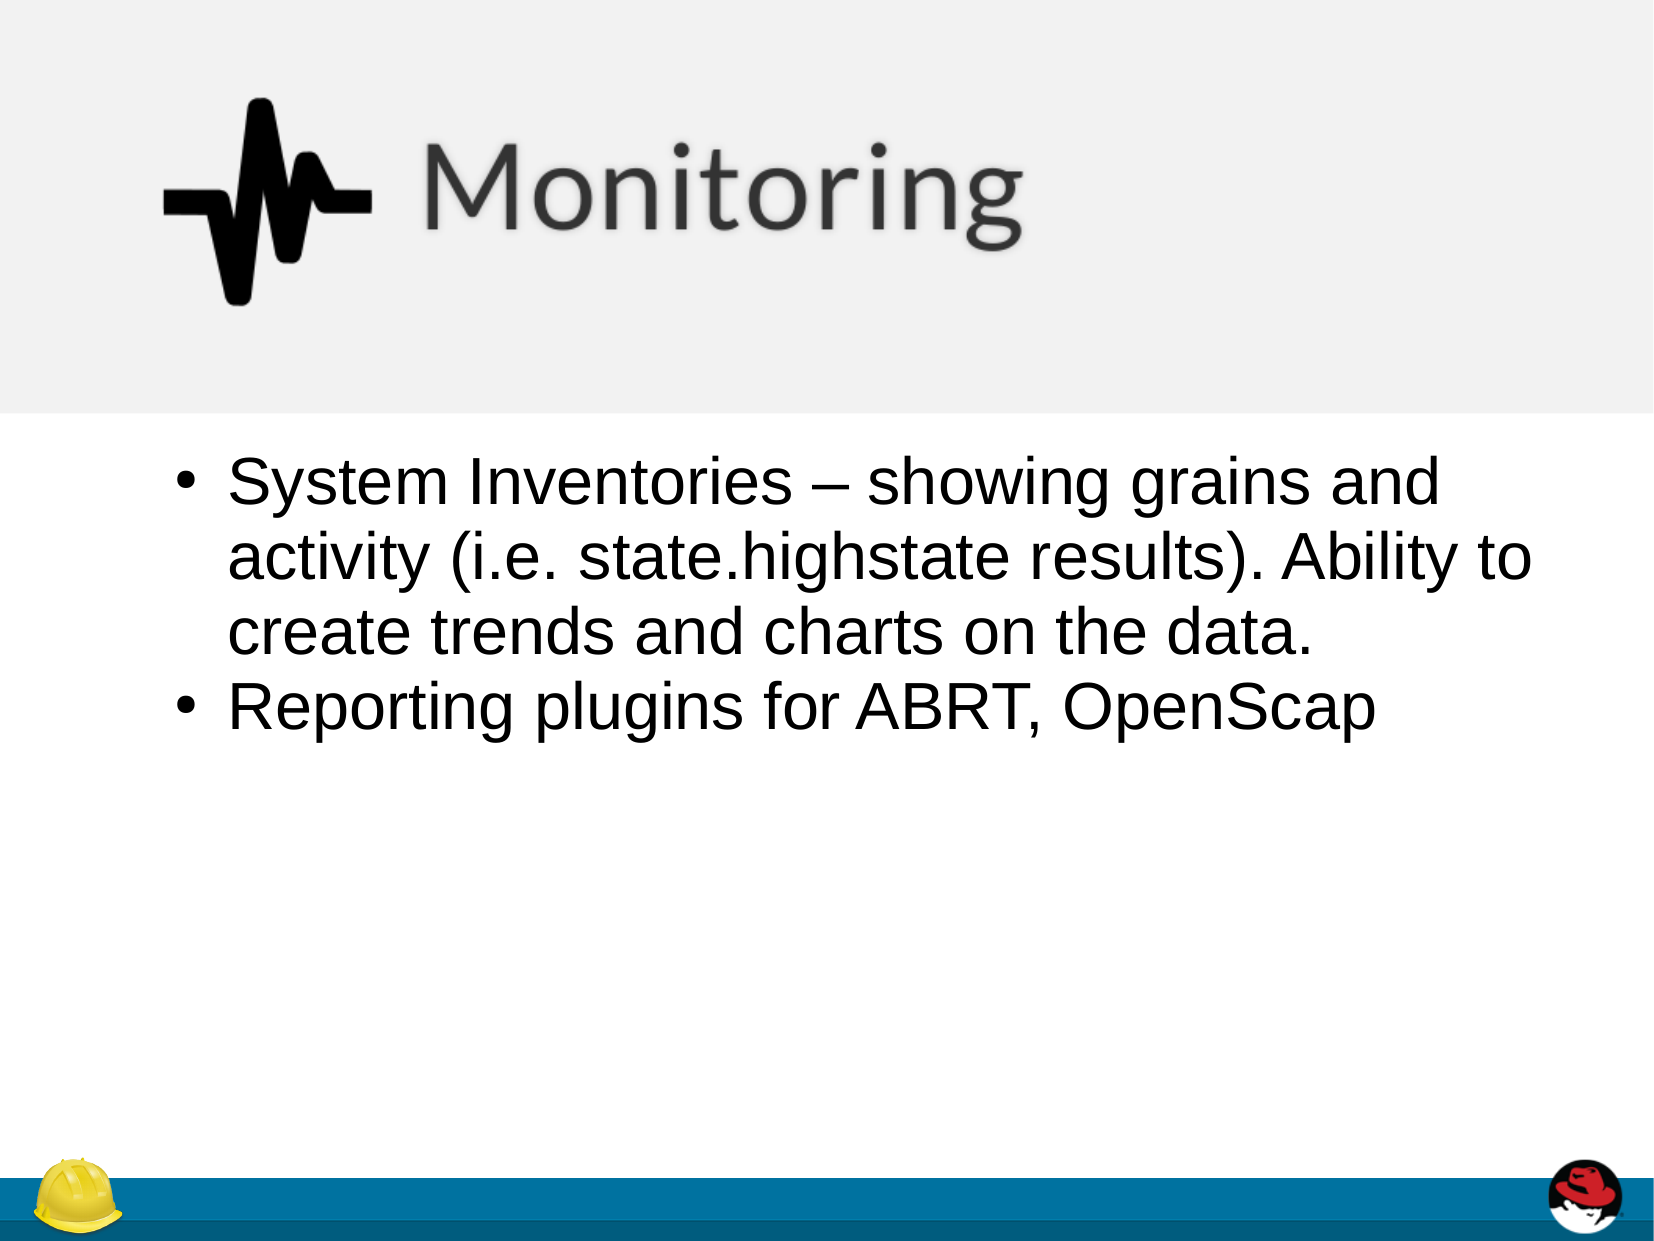

#
System Inventories – showing grains and activity (i.e. state.highstate results). Ability to create trends and charts on the data.
Reporting plugins for ABRT, OpenScap